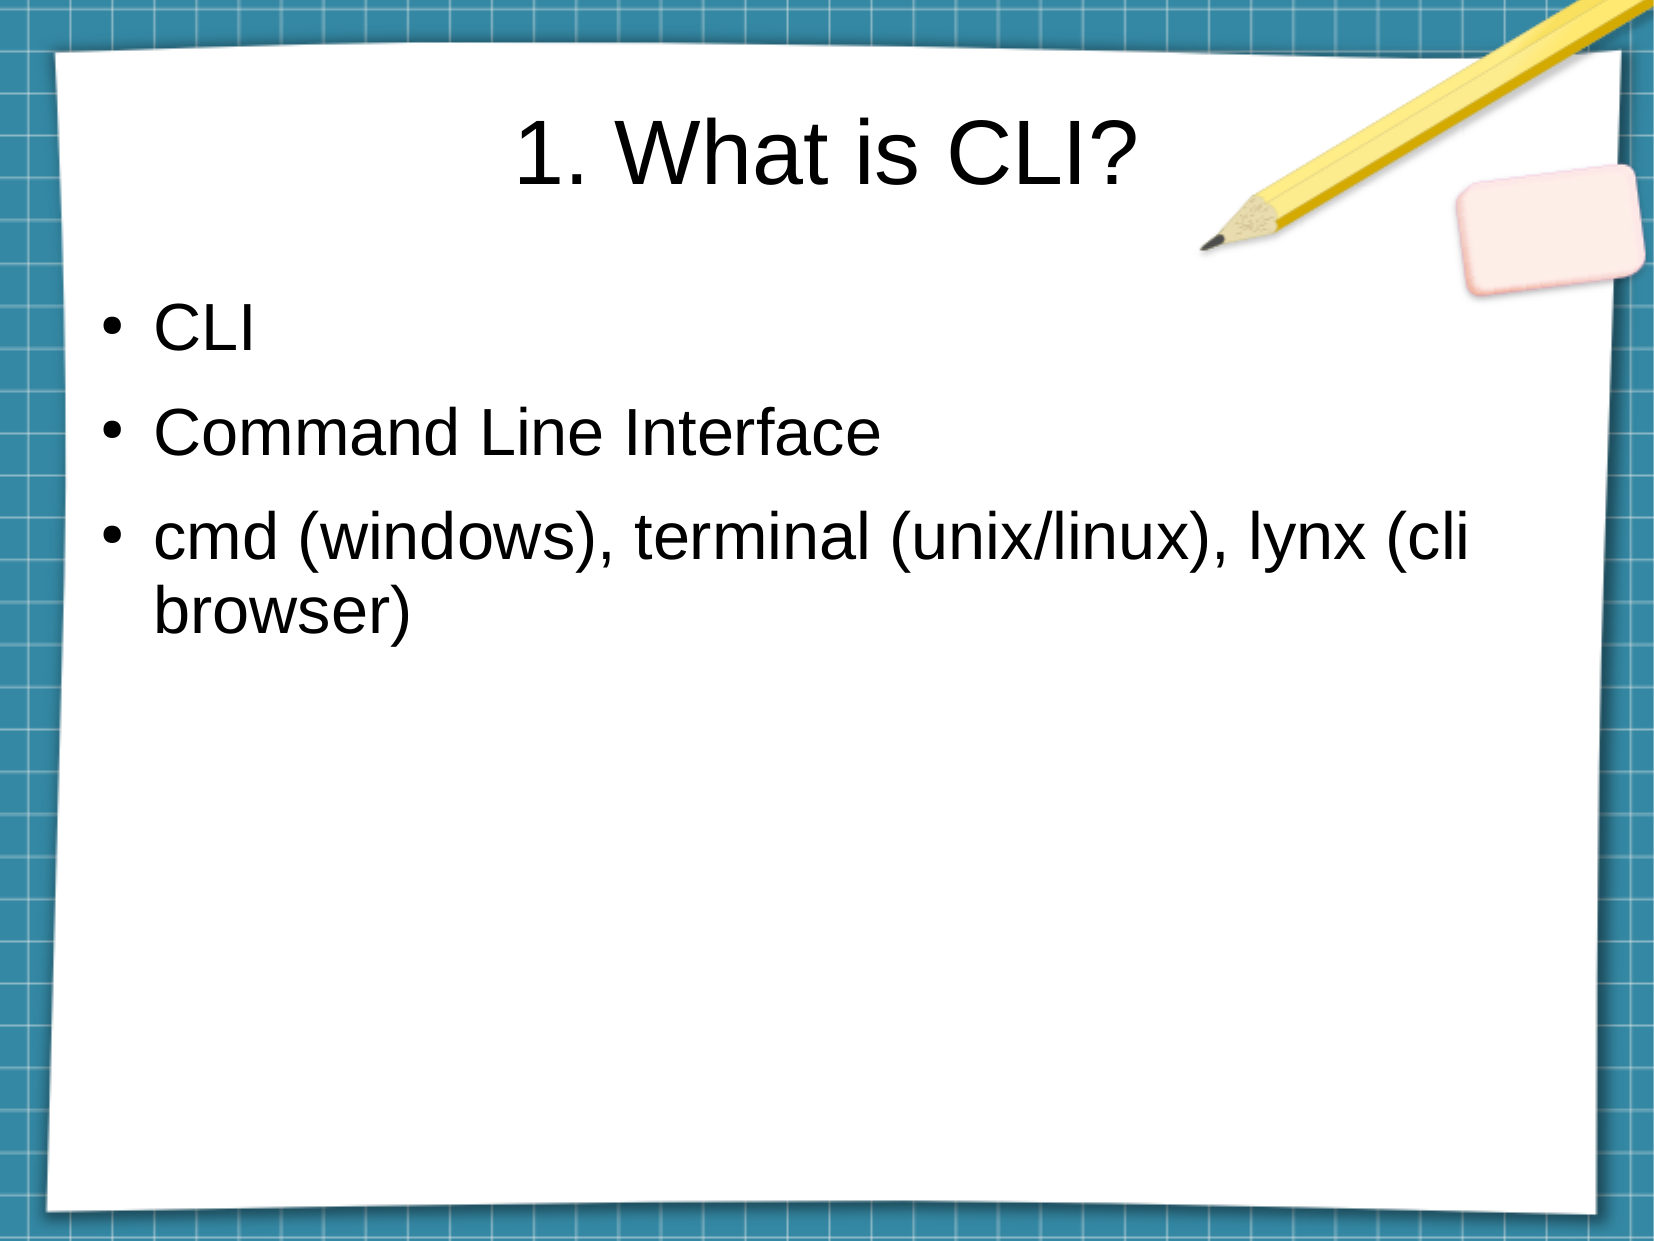

# 1. What is CLI?
CLI
Command Line Interface
cmd (windows), terminal (unix/linux), lynx (cli browser)